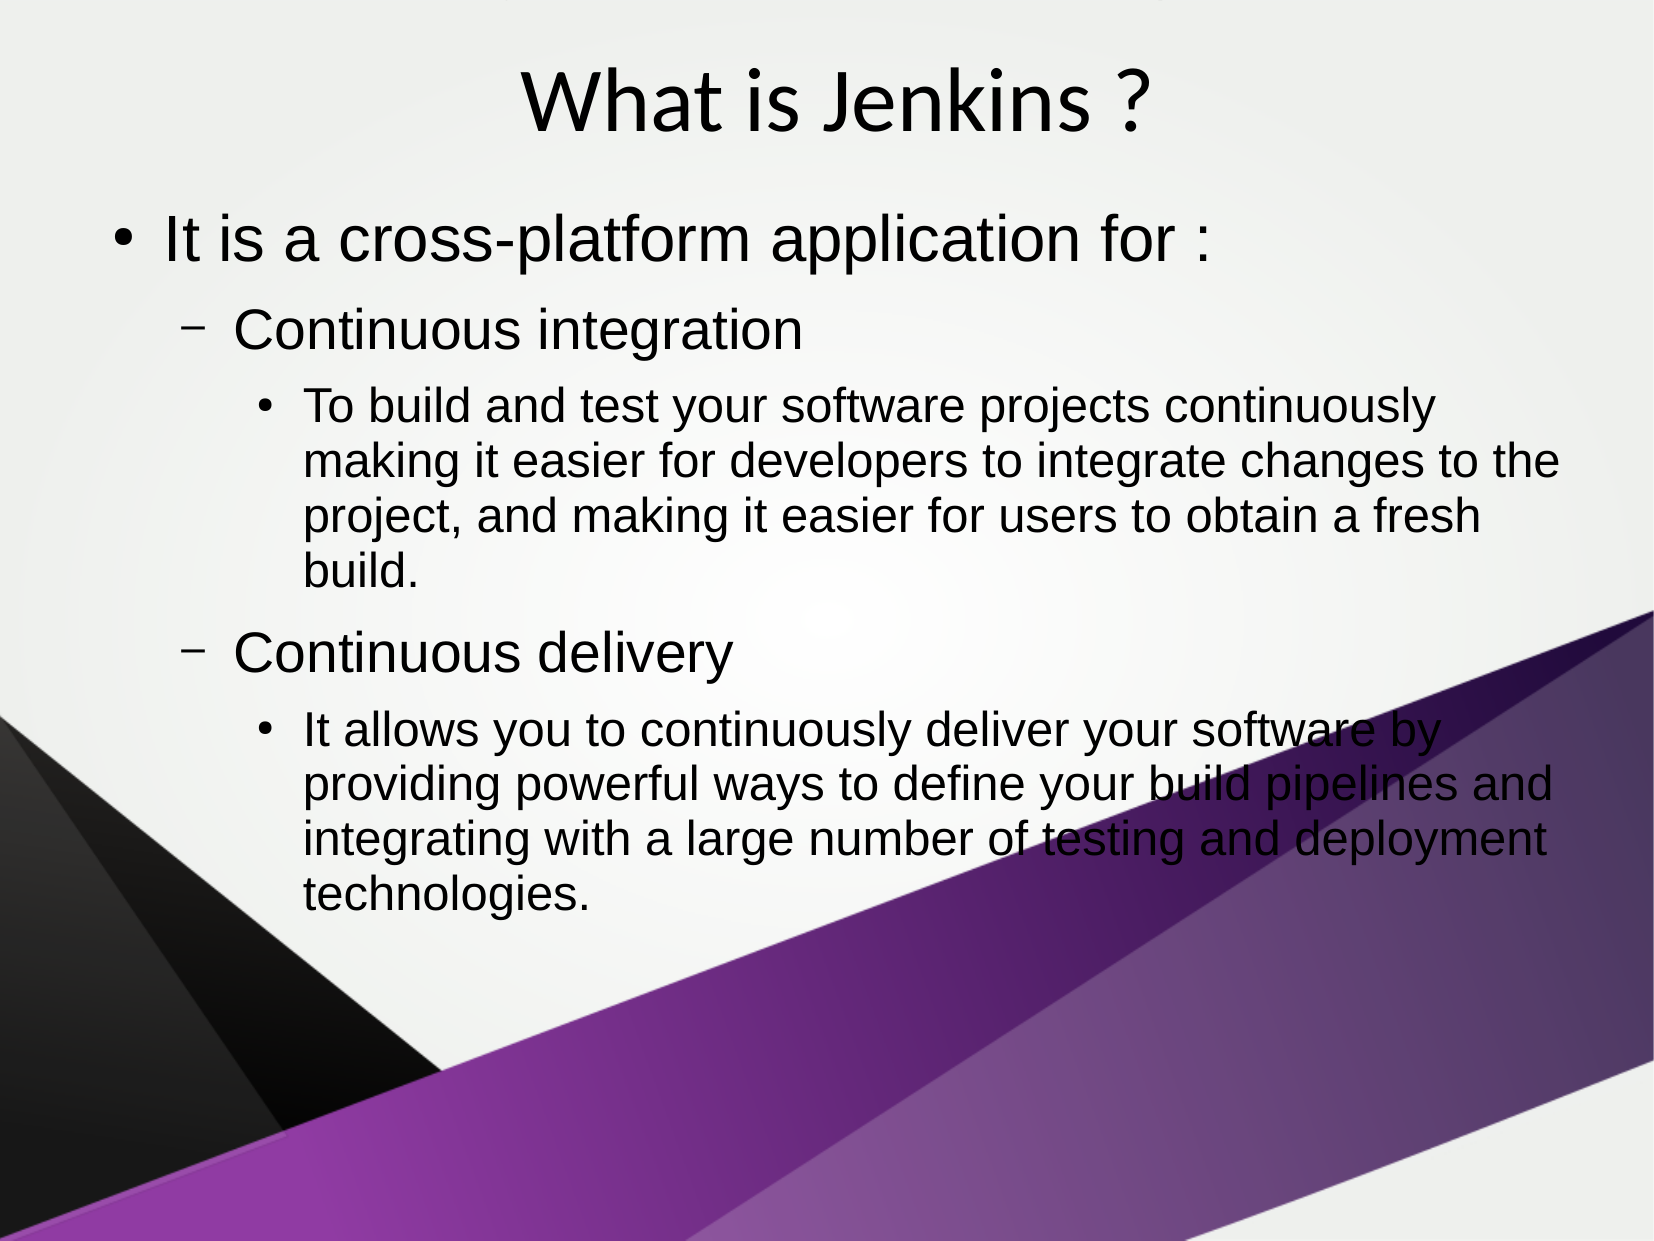

# What is Jenkins ?
It is a cross-platform application for :
Continuous integration
To build and test your software projects continuously making it easier for developers to integrate changes to the project, and making it easier for users to obtain a fresh build.
Continuous delivery
It allows you to continuously deliver your software by providing powerful ways to define your build pipelines and integrating with a large number of testing and deployment technologies.